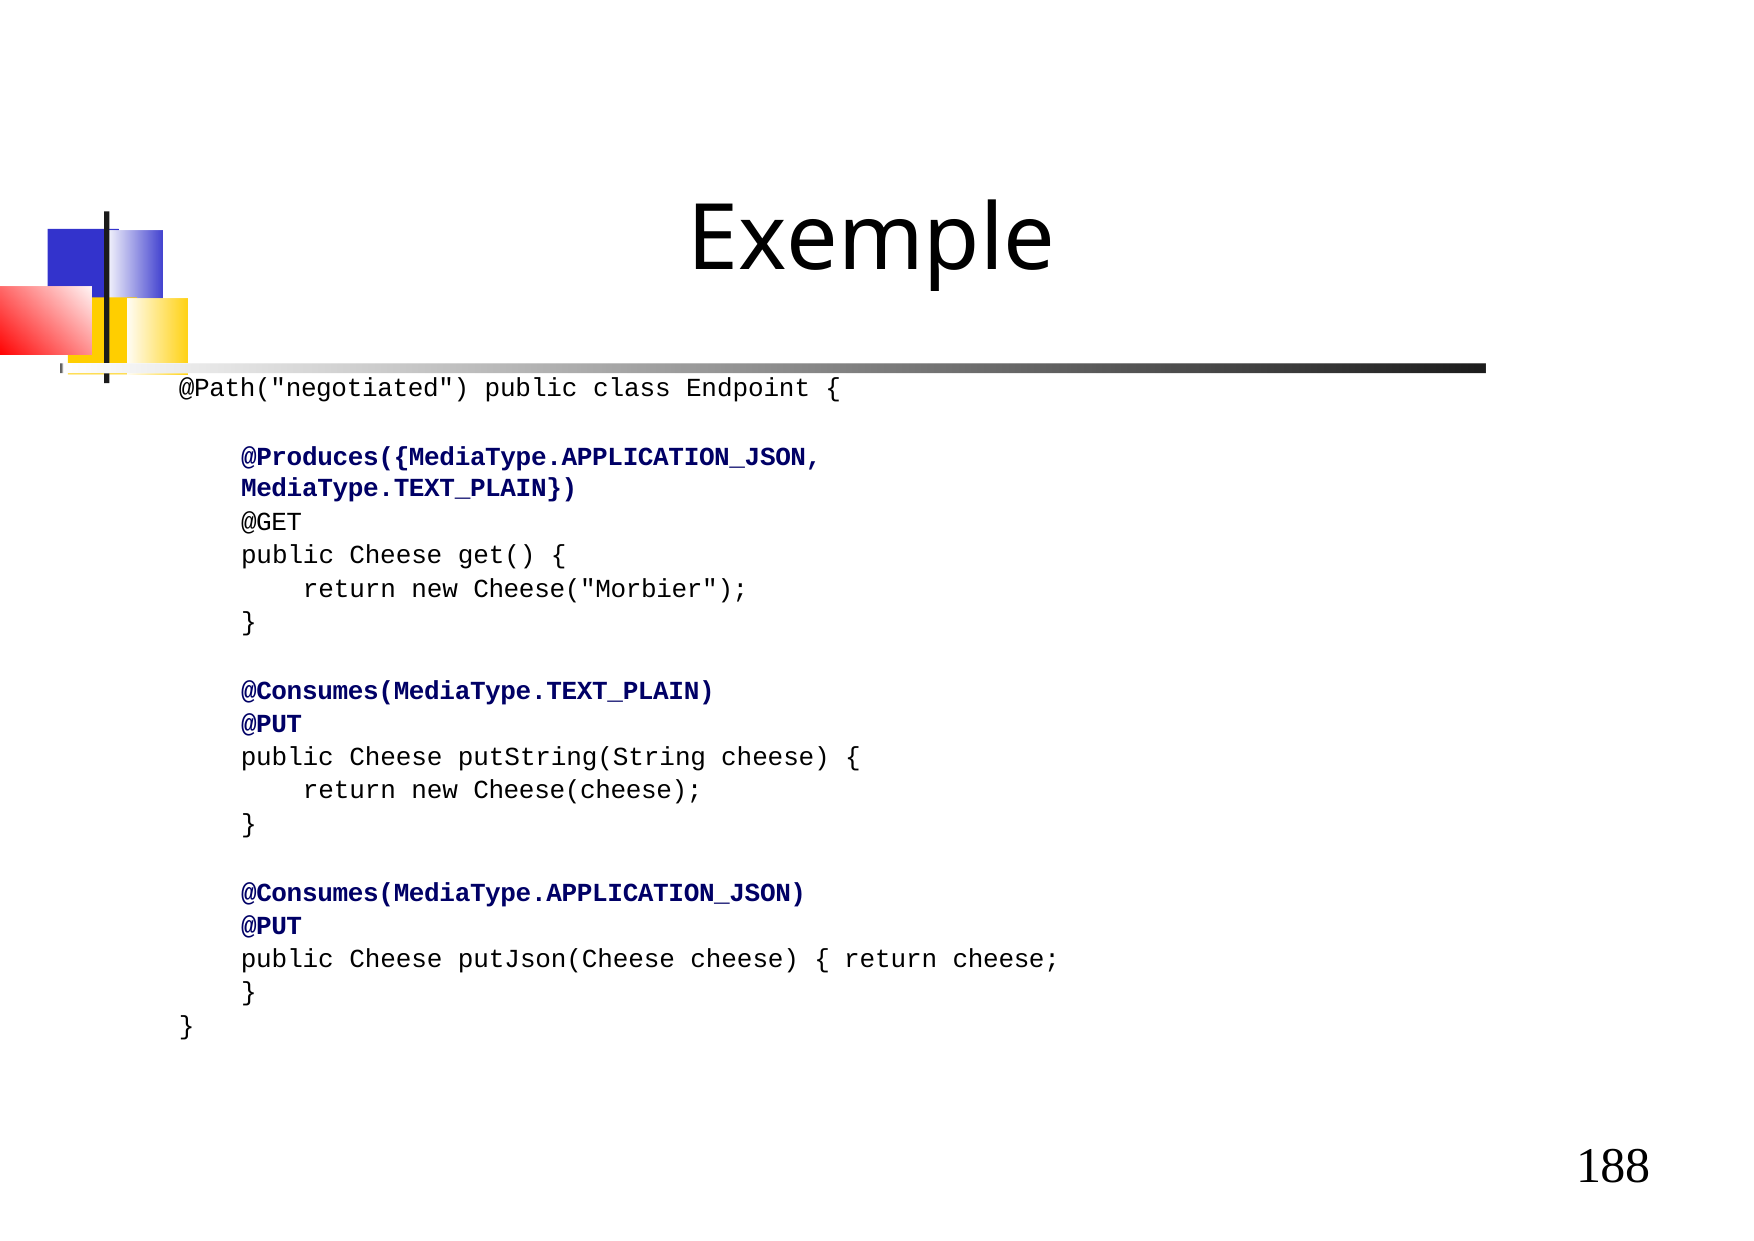

# Exemple
@Path("negotiated") public class Endpoint {
@Produces({MediaType.APPLICATION_JSON, MediaType.TEXT_PLAIN})
@GET
public Cheese get() {
return new Cheese("Morbier");
}
@Consumes(MediaType.TEXT_PLAIN)
@PUT
public Cheese putString(String cheese) {
return new Cheese(cheese);
}
@Consumes(MediaType.APPLICATION_JSON)
@PUT
public Cheese putJson(Cheese cheese) { return cheese;
}
}
188